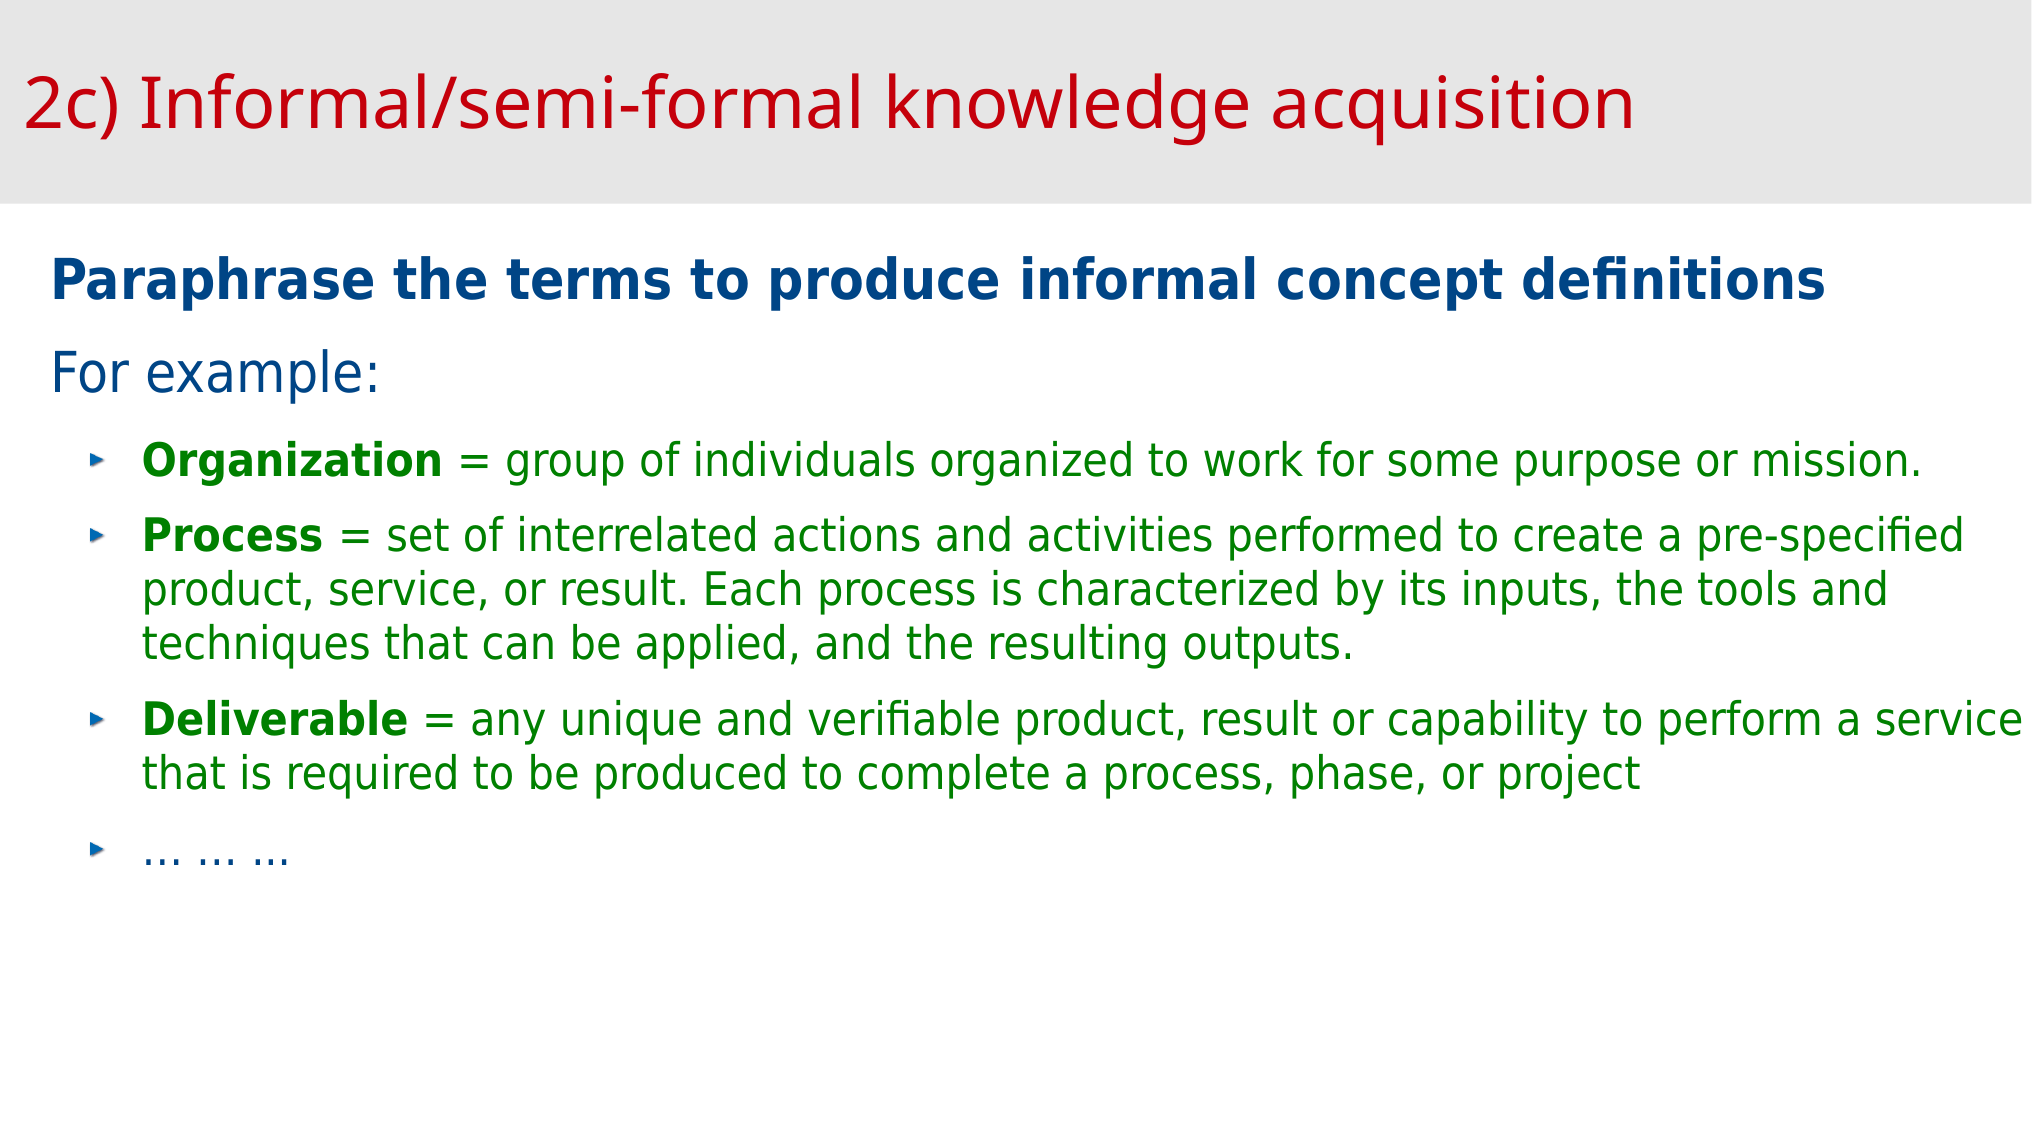

# 2c) Informal/semi-formal knowledge acquisition
Paraphrase the terms to produce informal concept definitions
For example:
Organization = group of individuals organized to work for some purpose or mission.
Process = set of interrelated actions and activities performed to create a pre-specified product, service, or result. Each process is characterized by its inputs, the tools and techniques that can be applied, and the resulting outputs.
Deliverable = any unique and verifiable product, result or capability to perform a service that is required to be produced to complete a process, phase, or project
… … ...